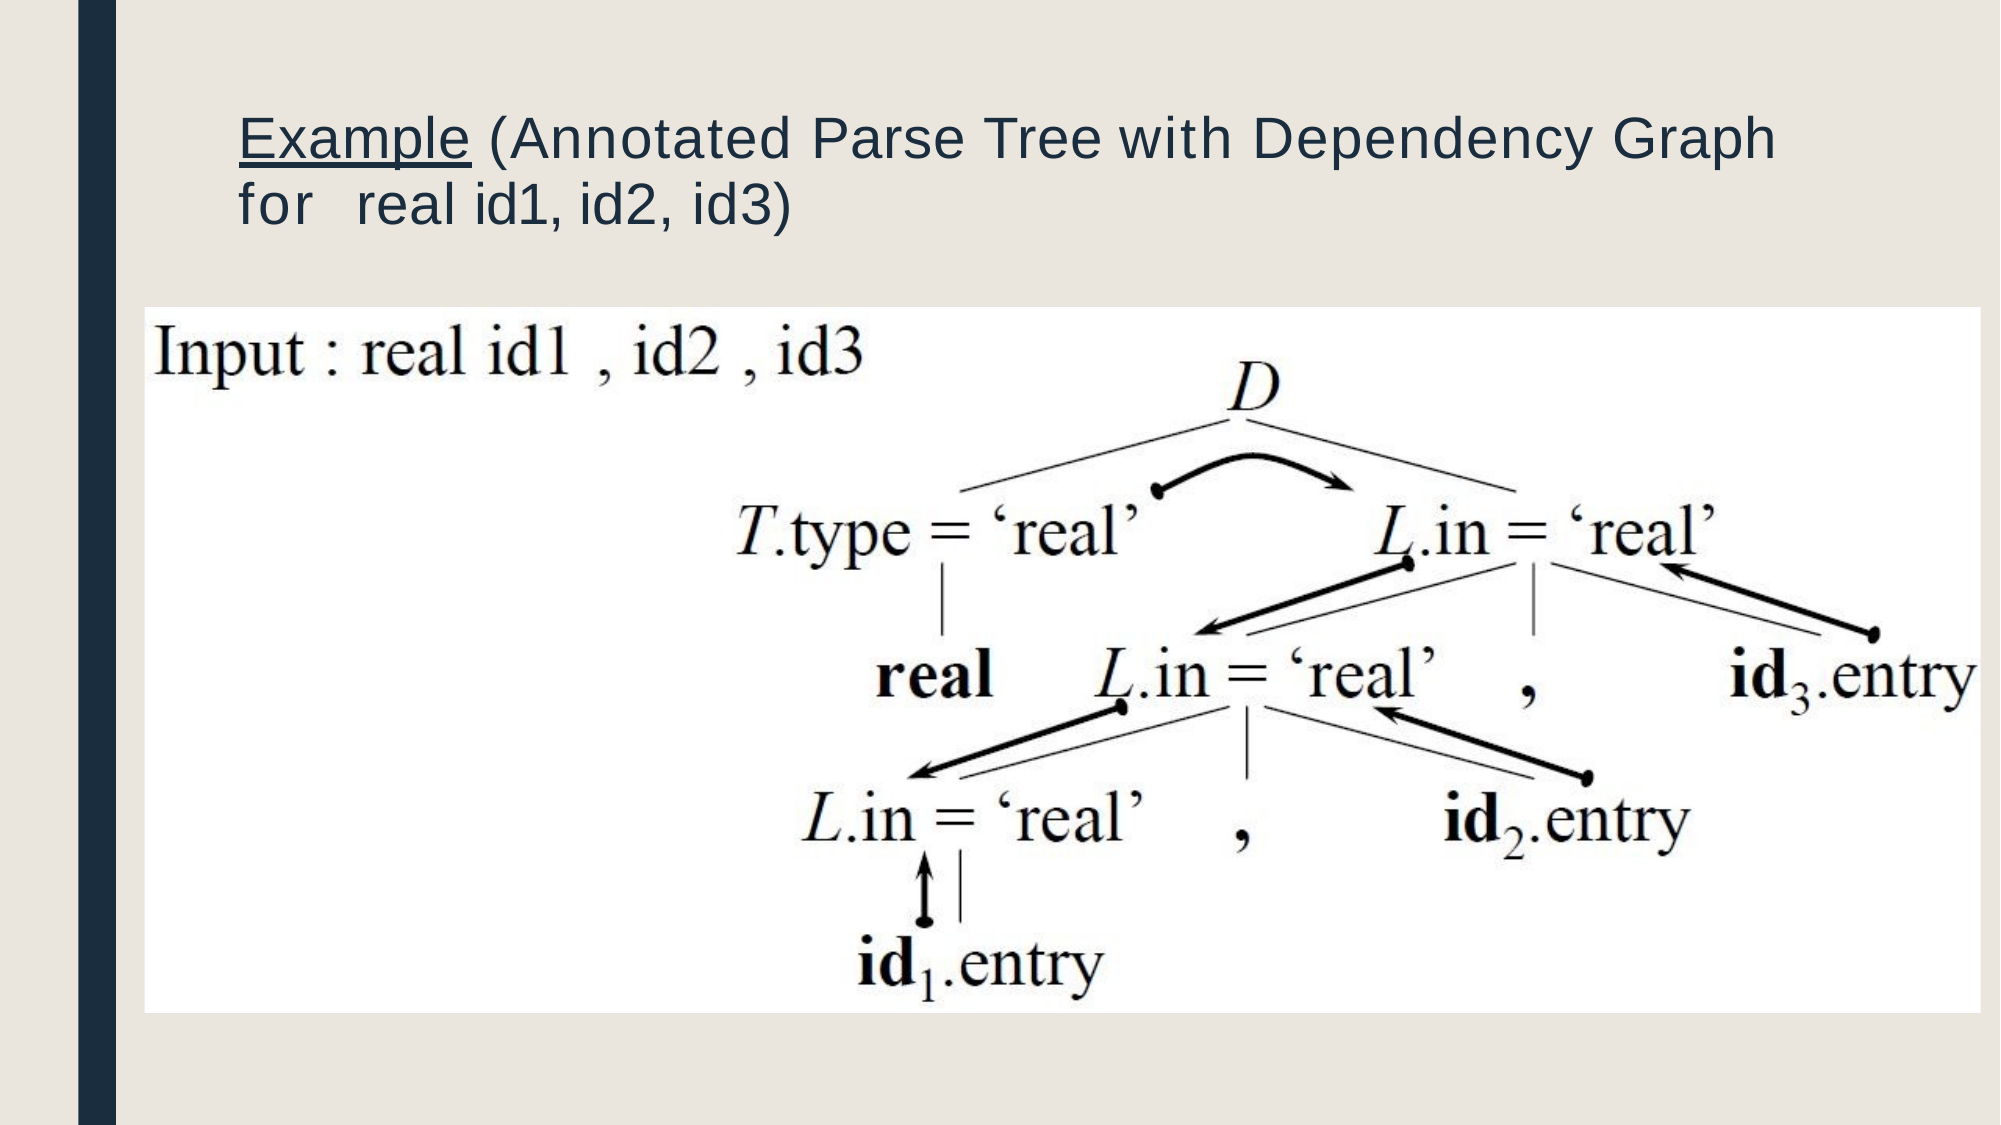

# Example (Annotated Parse Tree with Dependency Graph for real id1, id2, id3)